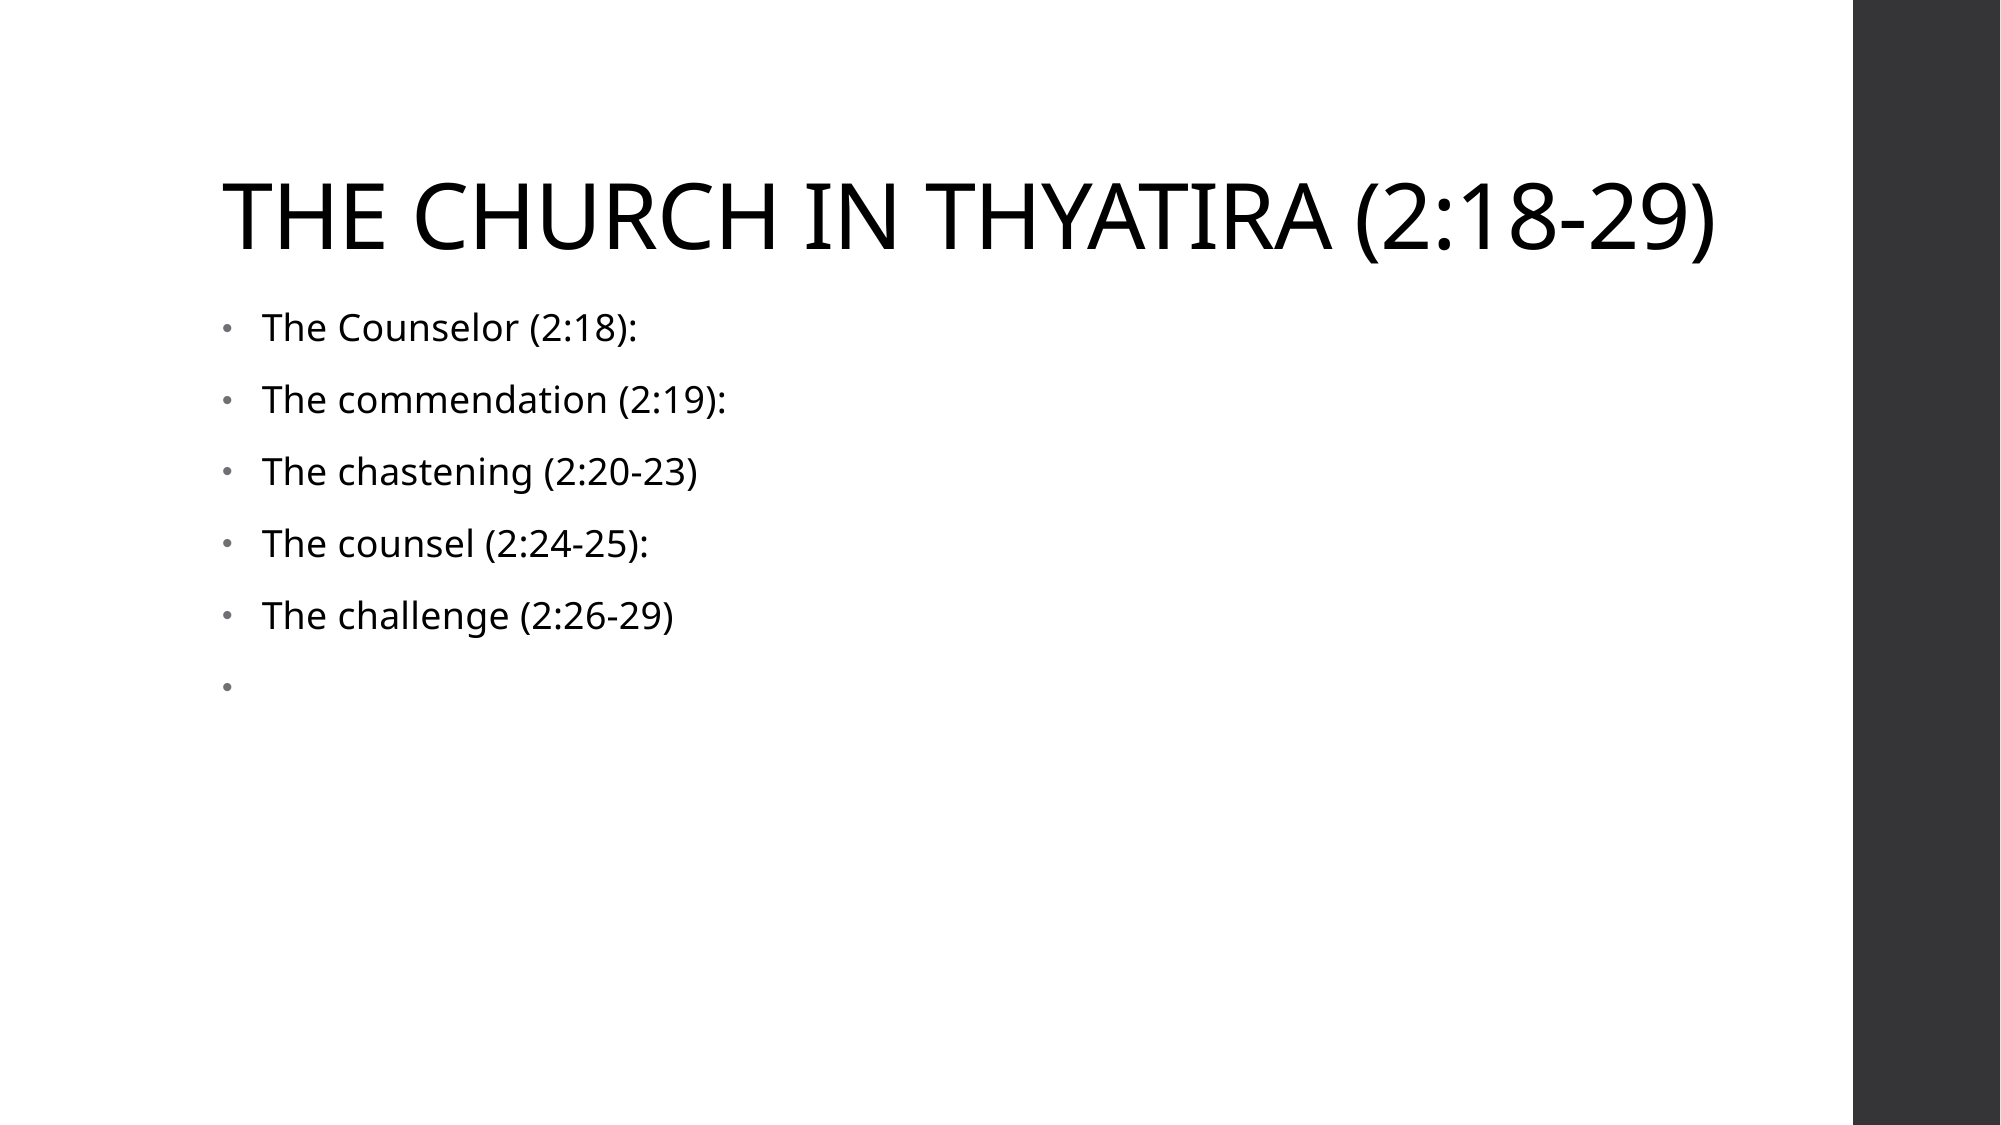

# THE CHURCH IN THYATIRA (2:18-29)
 The Counselor (2:18):
 The commendation (2:19):
 The chastening (2:20-23)
 The counsel (2:24-25):
 The challenge (2:26-29)